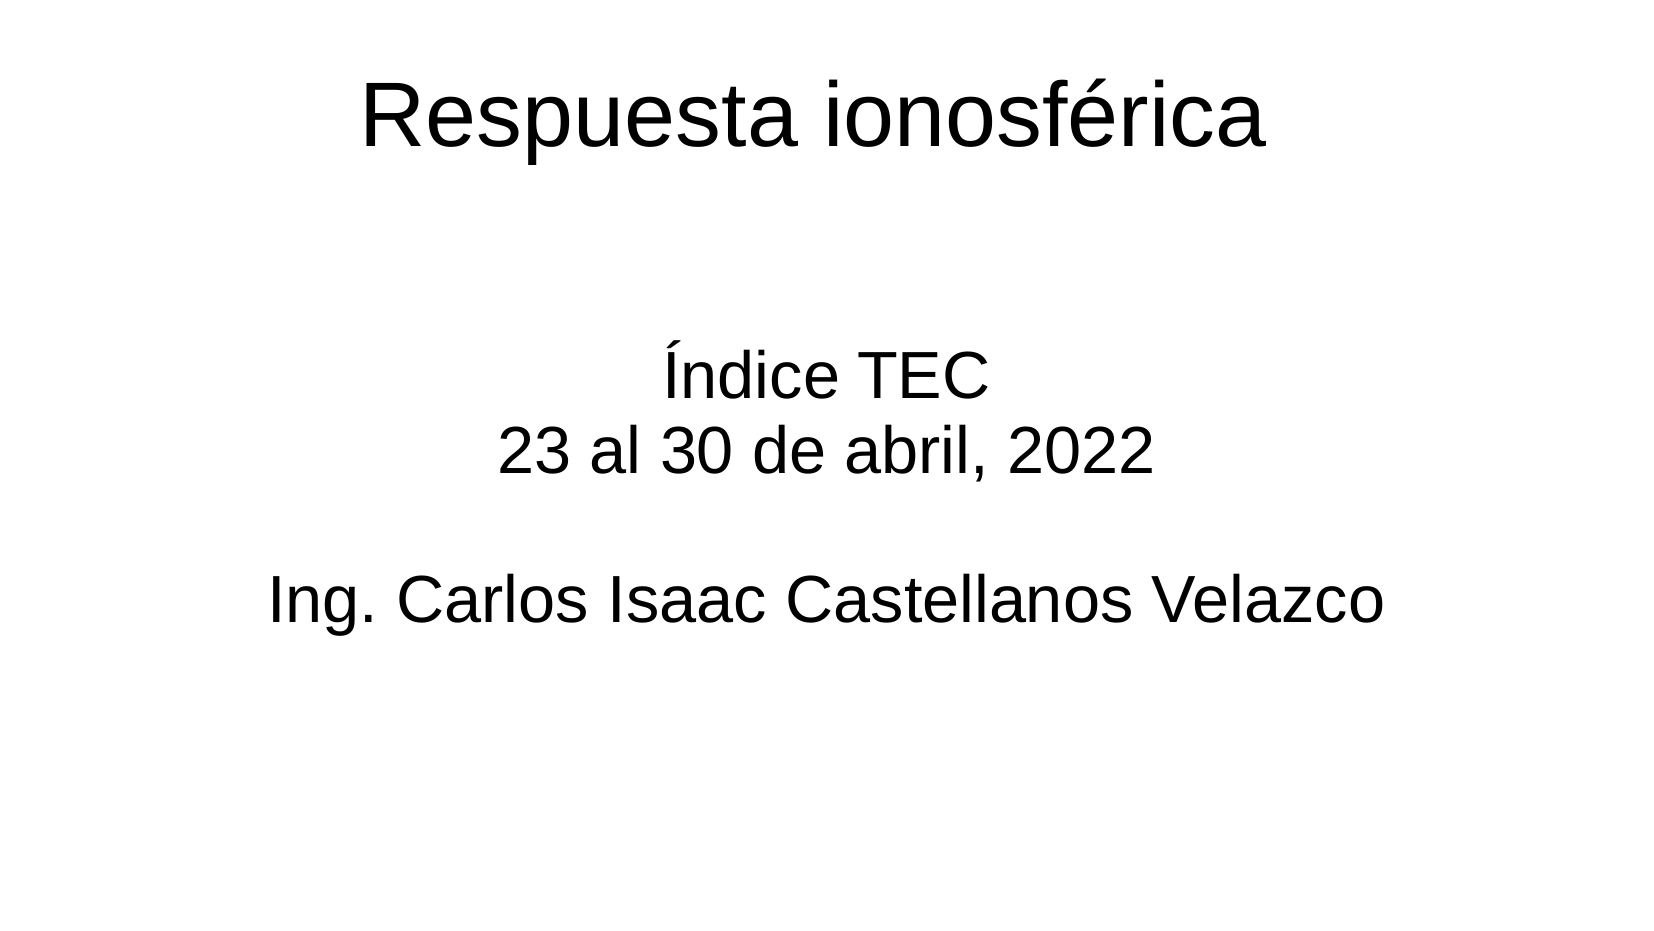

# Respuesta ionosférica
Índice TEC
23 al 30 de abril, 2022
Ing. Carlos Isaac Castellanos Velazco